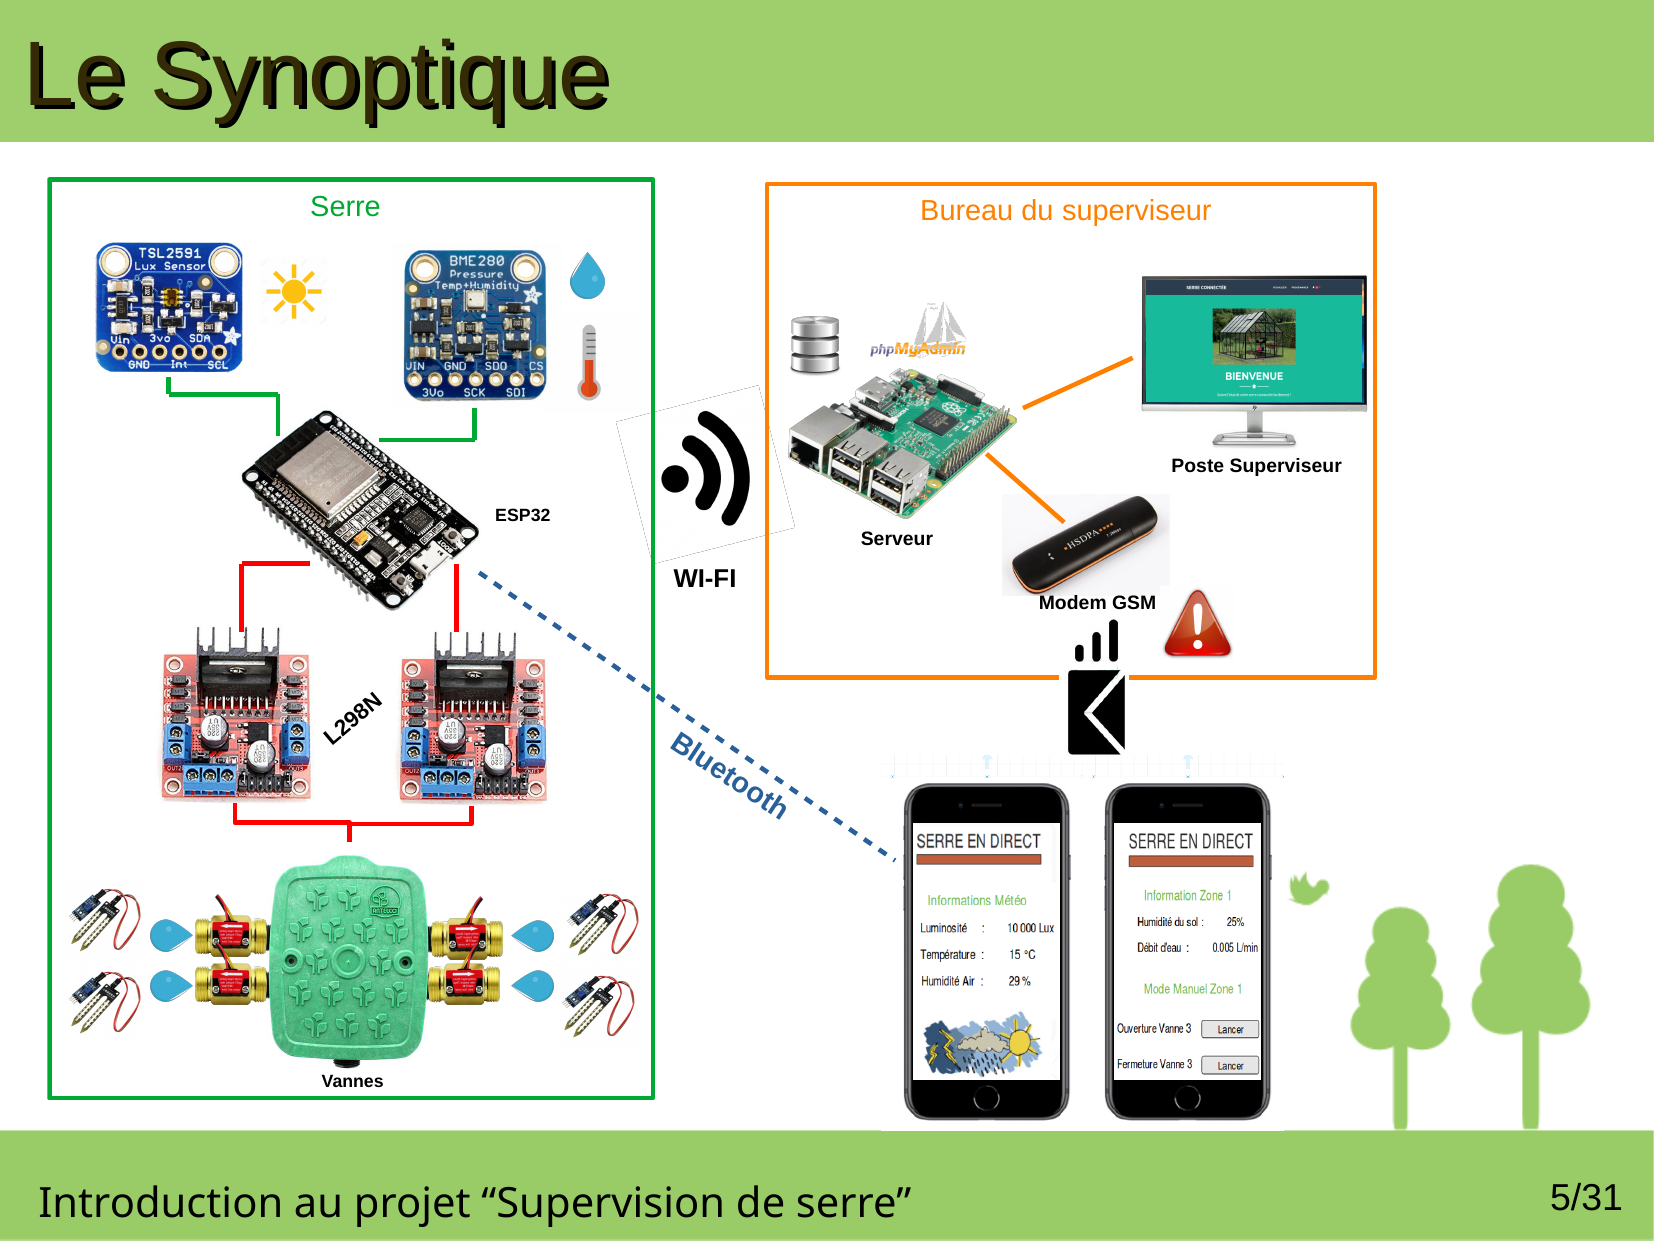

# Le Synoptique
Introduction au projet “Supervision de serre”